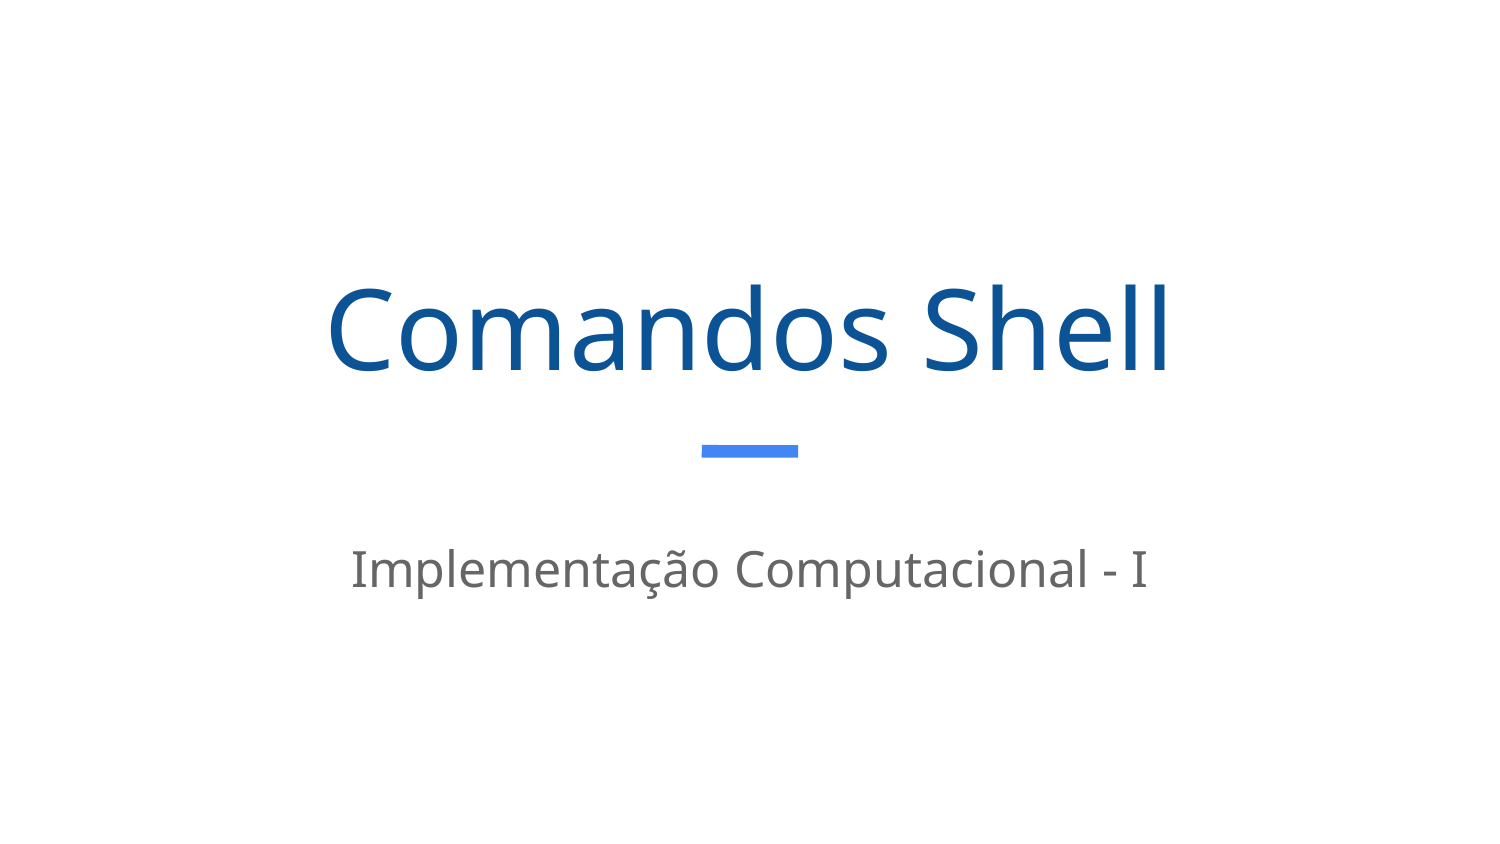

# Comandos Shell
Implementação Computacional - I